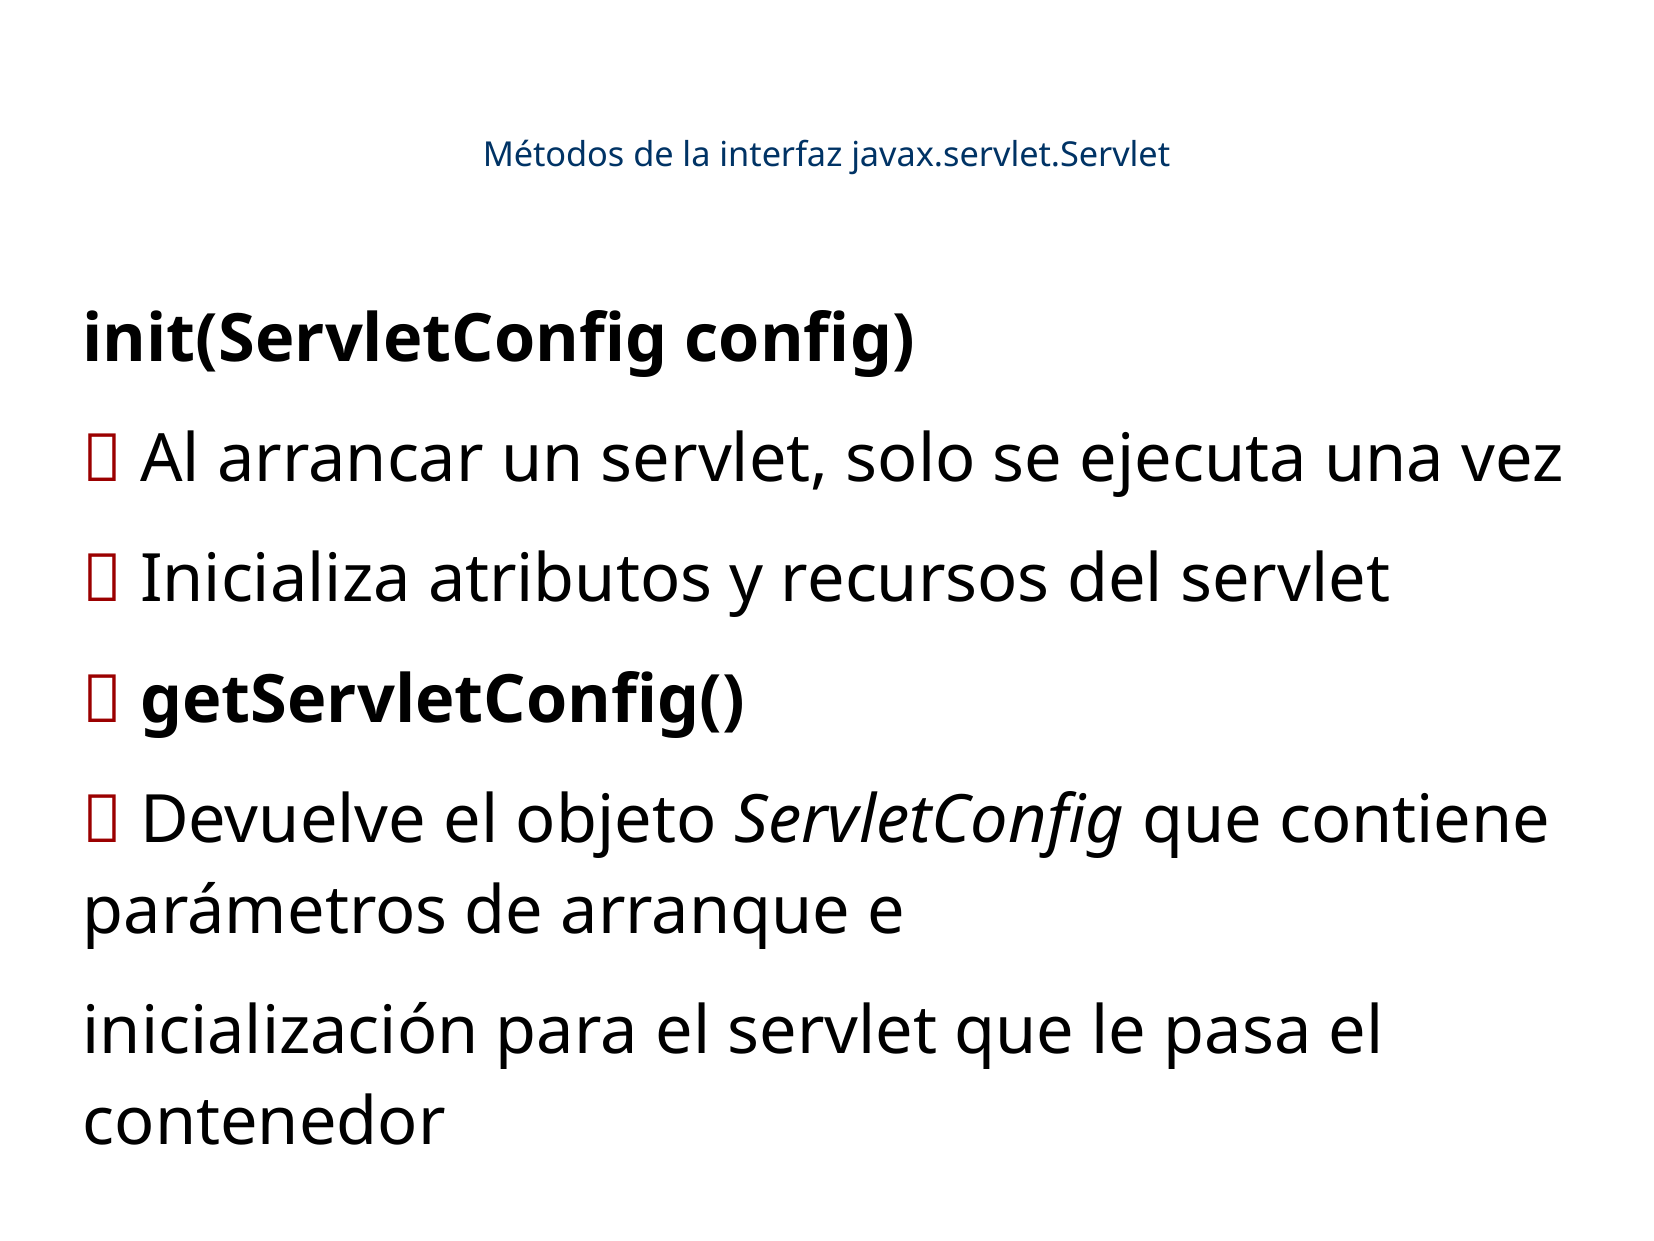

# Métodos de la interfaz javax.servlet.Servlet
init(ServletConfig config)
 Al arrancar un servlet, solo se ejecuta una vez
 Inicializa atributos y recursos del servlet
 getServletConfig()
 Devuelve el objeto ServletConfig que contiene parámetros de arranque e
inicialización para el servlet que le pasa el contenedor